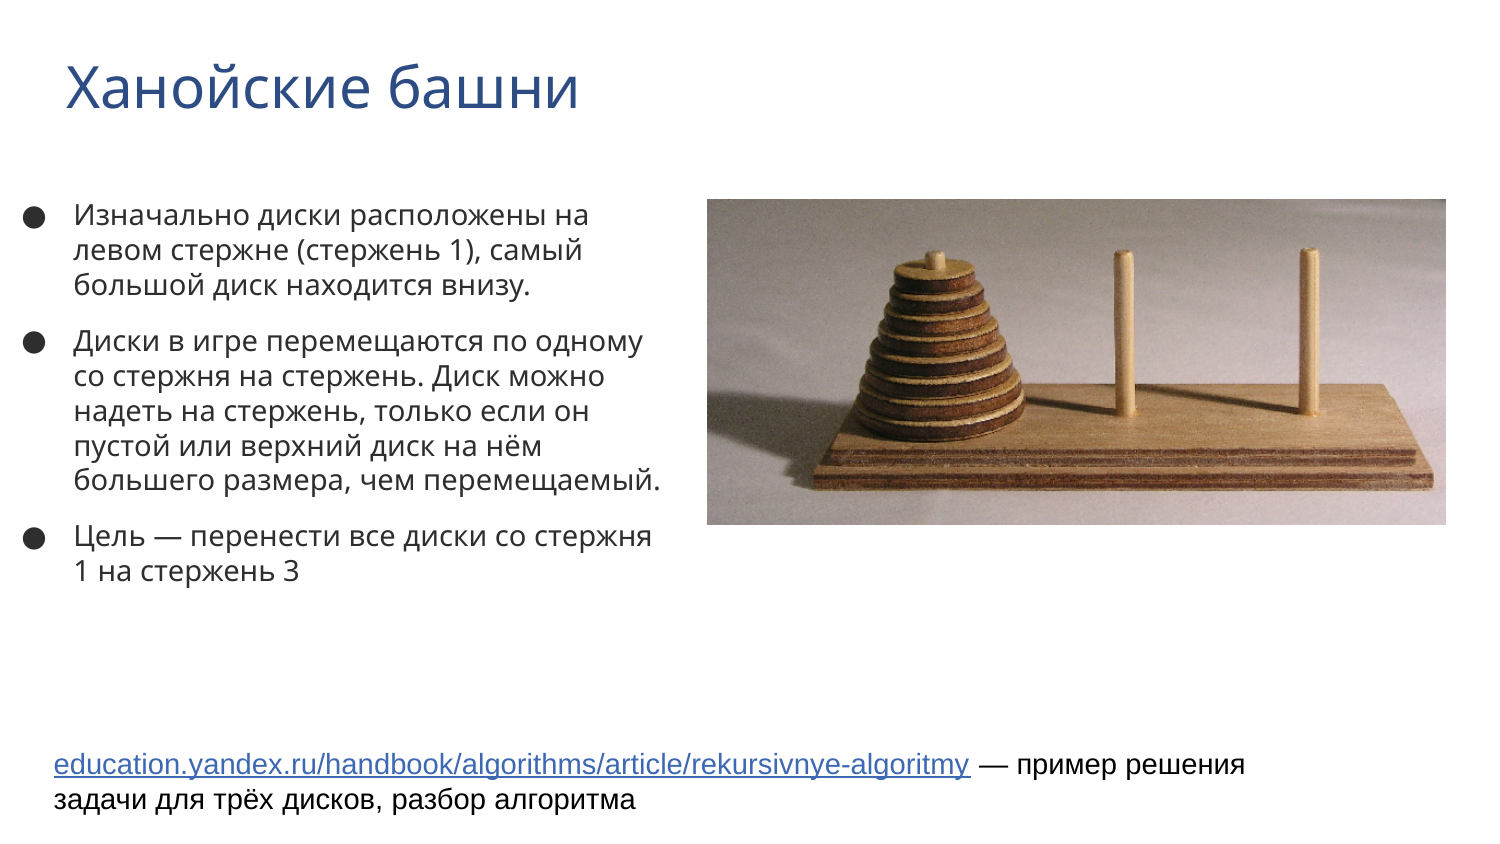

# Ханойские башни
Изначально диски расположены на левом стержне (стержень 1), самый большой диск находится внизу.
Диски в игре перемещаются по одному со стержня на стержень. Диск можно надеть на стержень, только если он пустой или верхний диск на нём большего размера, чем перемещаемый.
Цель — перенести все диски со стержня 1 на стержень 3
education.yandex.ru/handbook/algorithms/article/rekursivnye-algoritmy — пример решения задачи для трёх дисков, разбор алгоритма